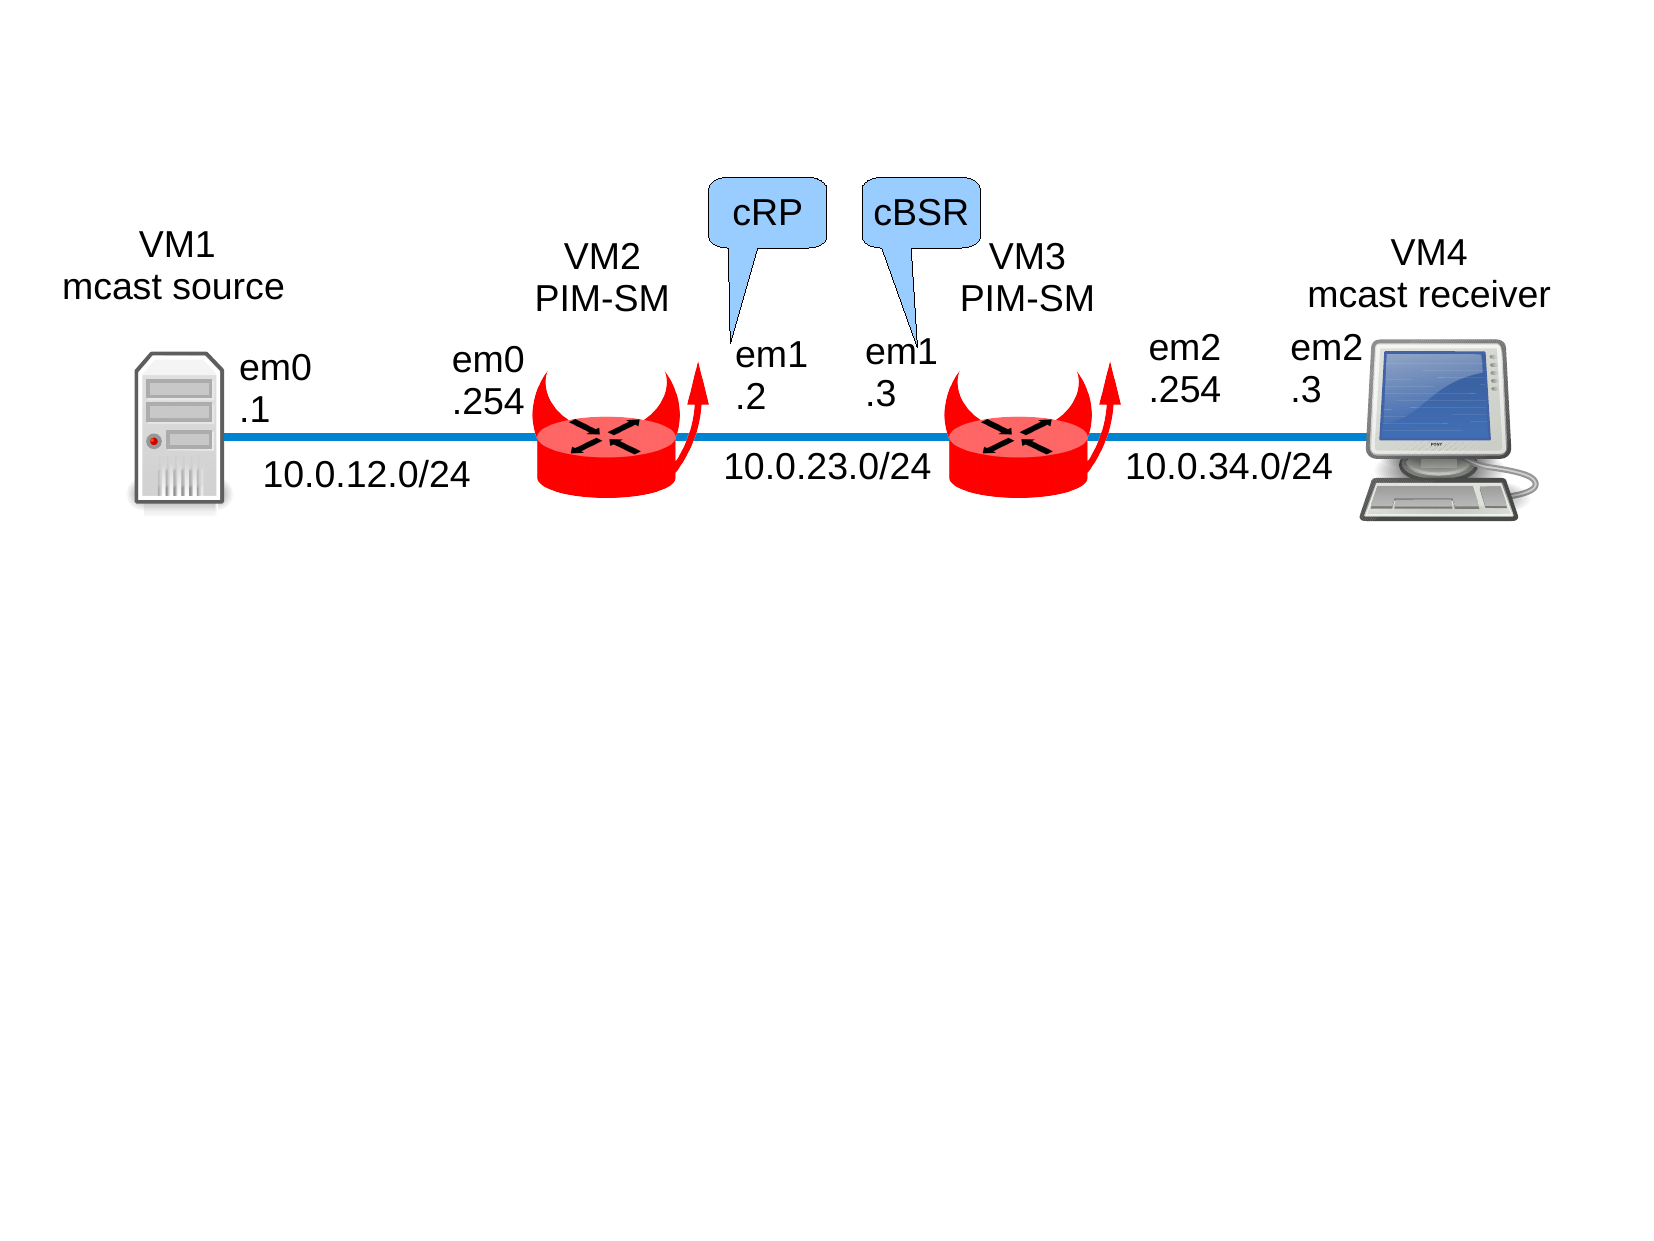

cRP
cBSR
VM1
mcast source
VM4
mcast receiver
VM2
PIM-SM
VM3
PIM-SM
em2
.254
em2
.3
em1
.3
em1
.2
em0
.254
em0
.1
10.0.23.0/24
10.0.34.0/24
10.0.12.0/24